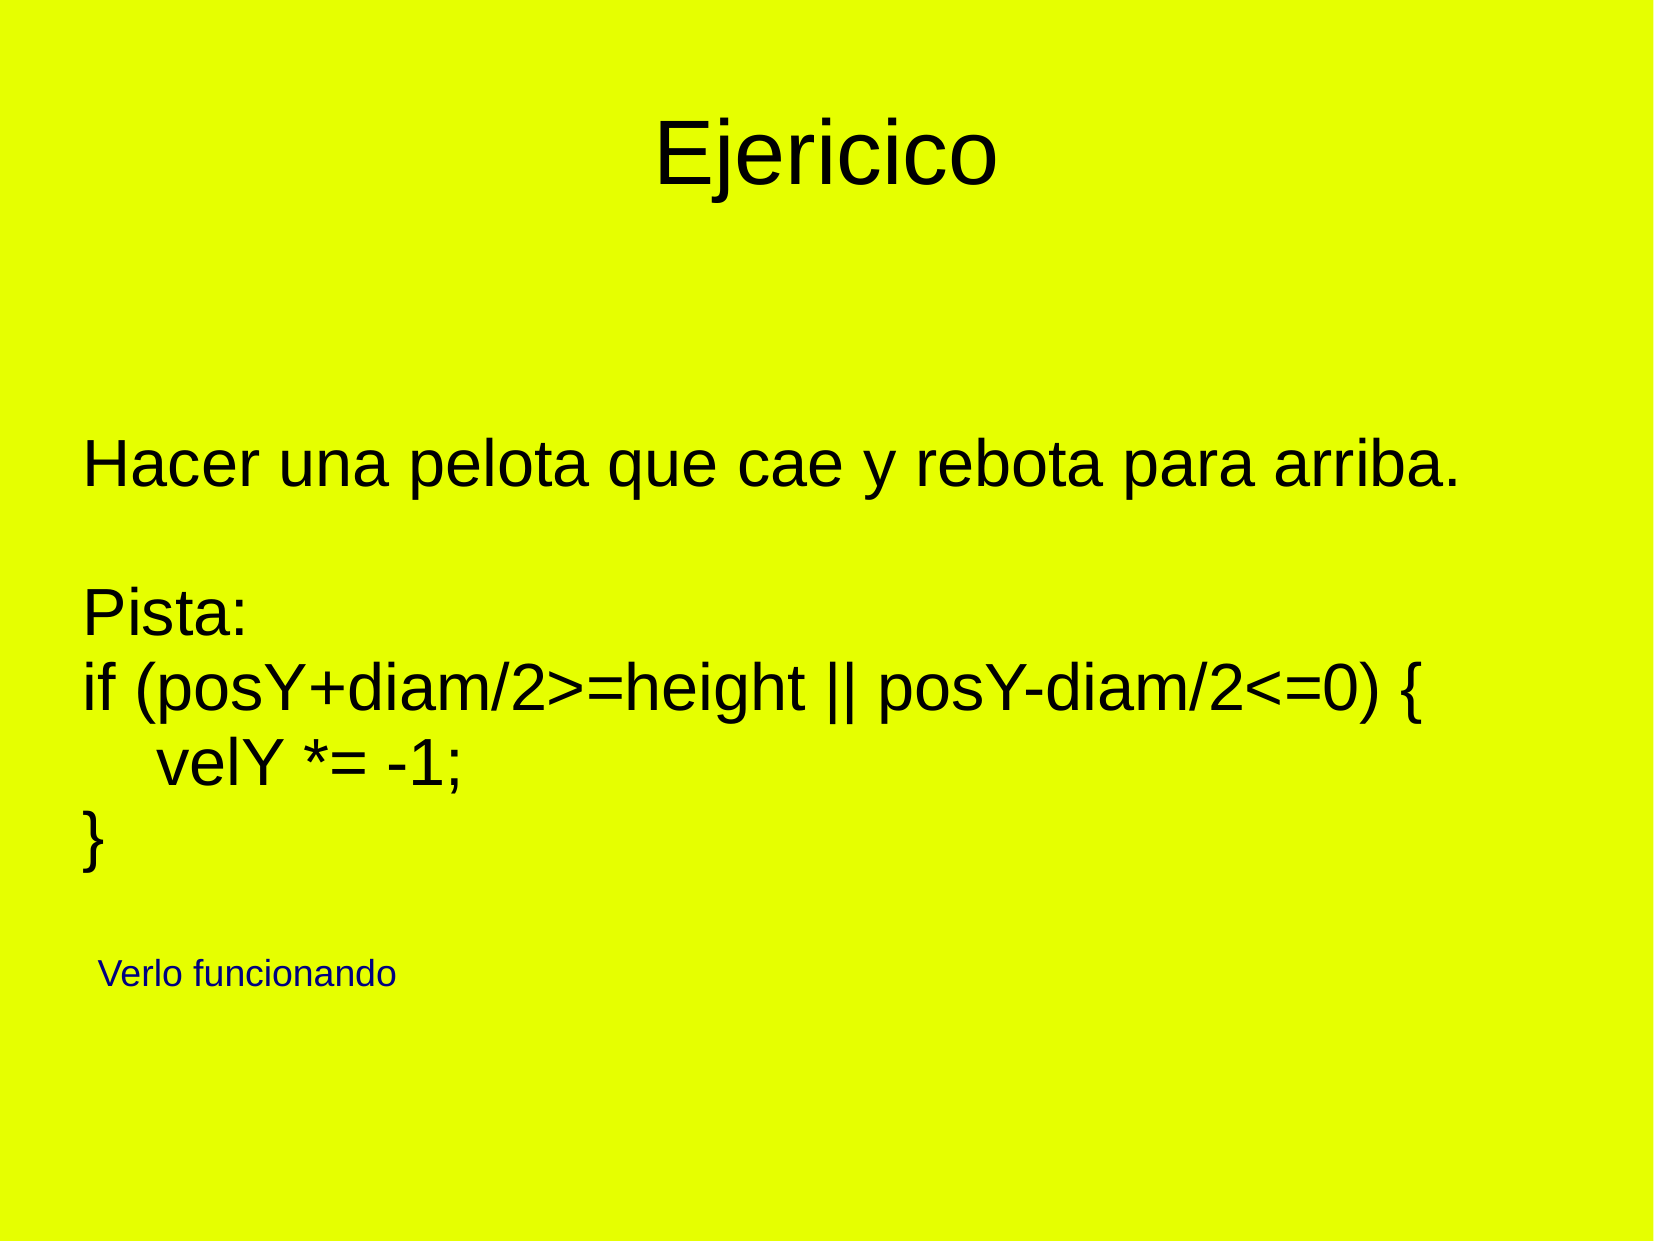

# Ejericico
Hacer una pelota que cae y rebota para arriba.
Pista:
if (posY+diam/2>=height || posY-diam/2<=0) {
	velY *= -1;
}
Verlo funcionando